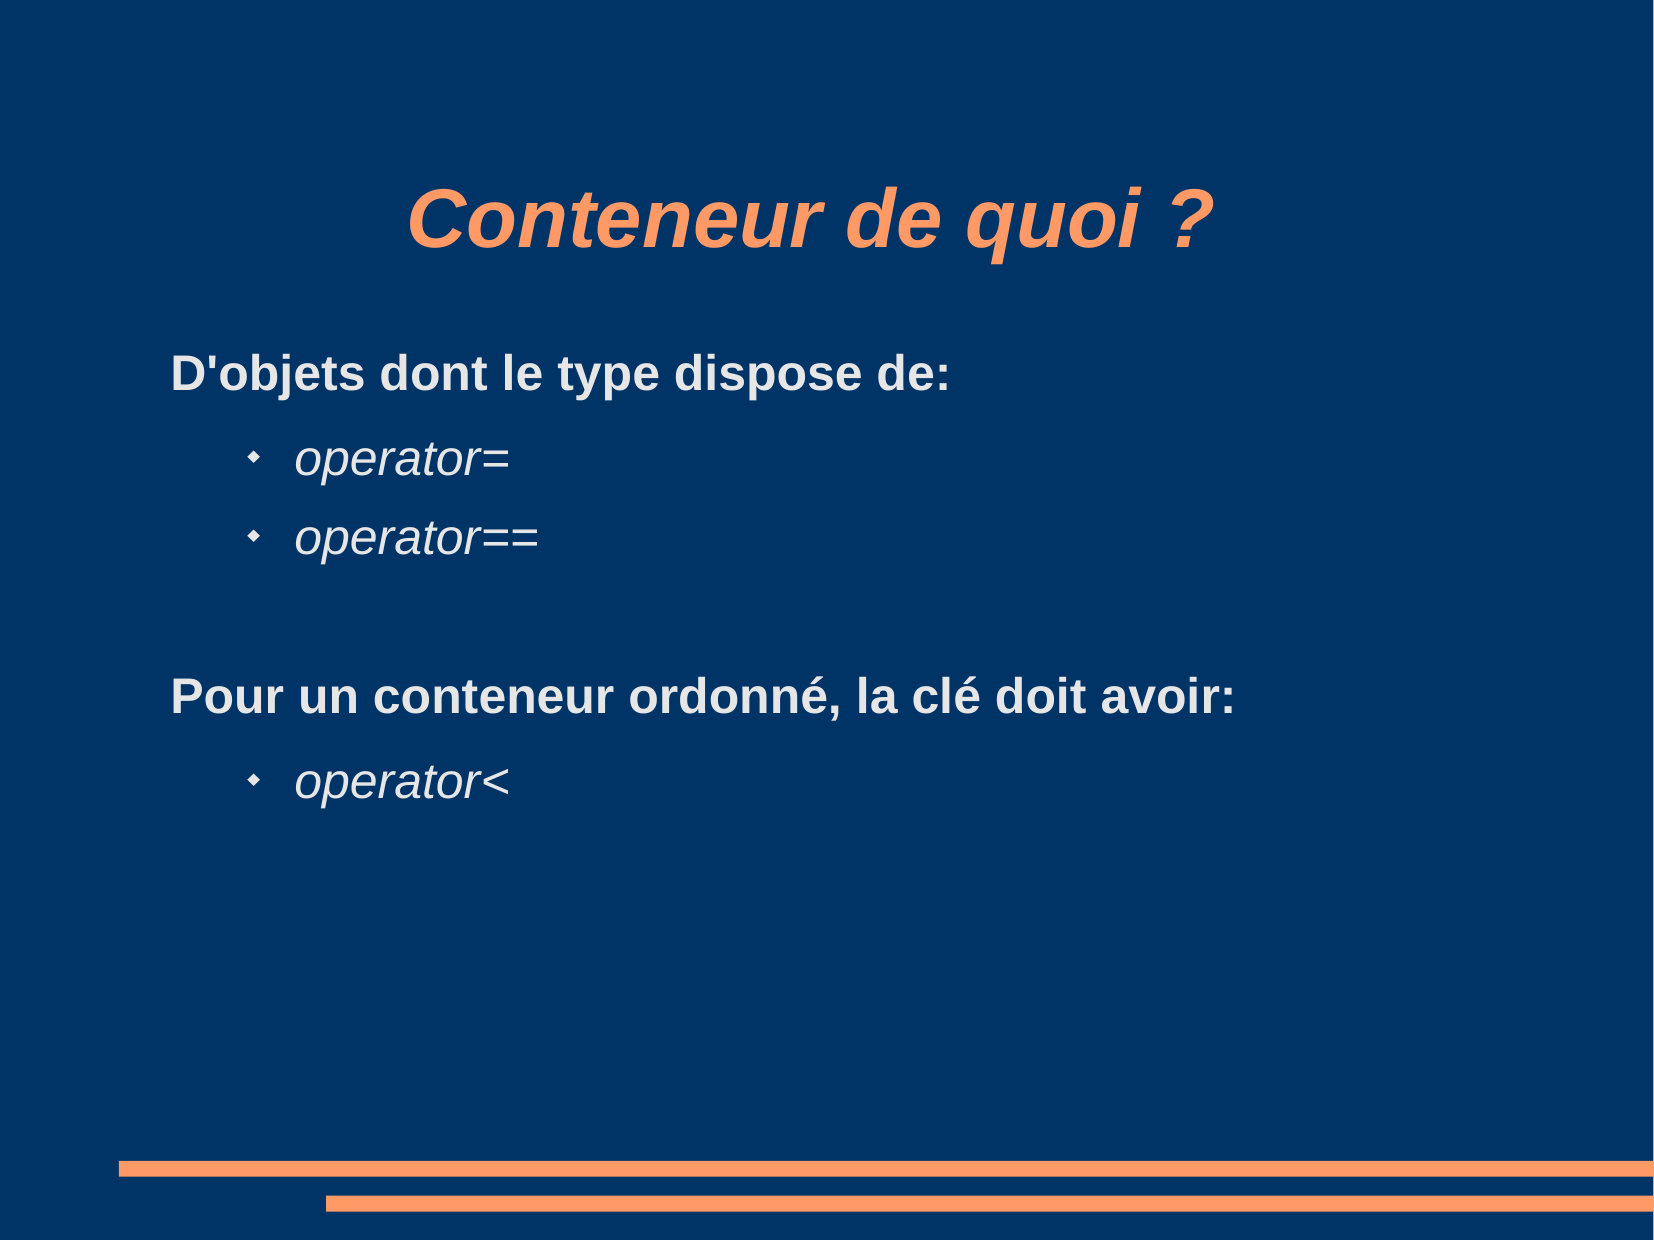

# Conteneur de quoi ?
D'objets dont le type dispose de:
operator=
operator==
Pour un conteneur ordonné, la clé doit avoir:
operator<